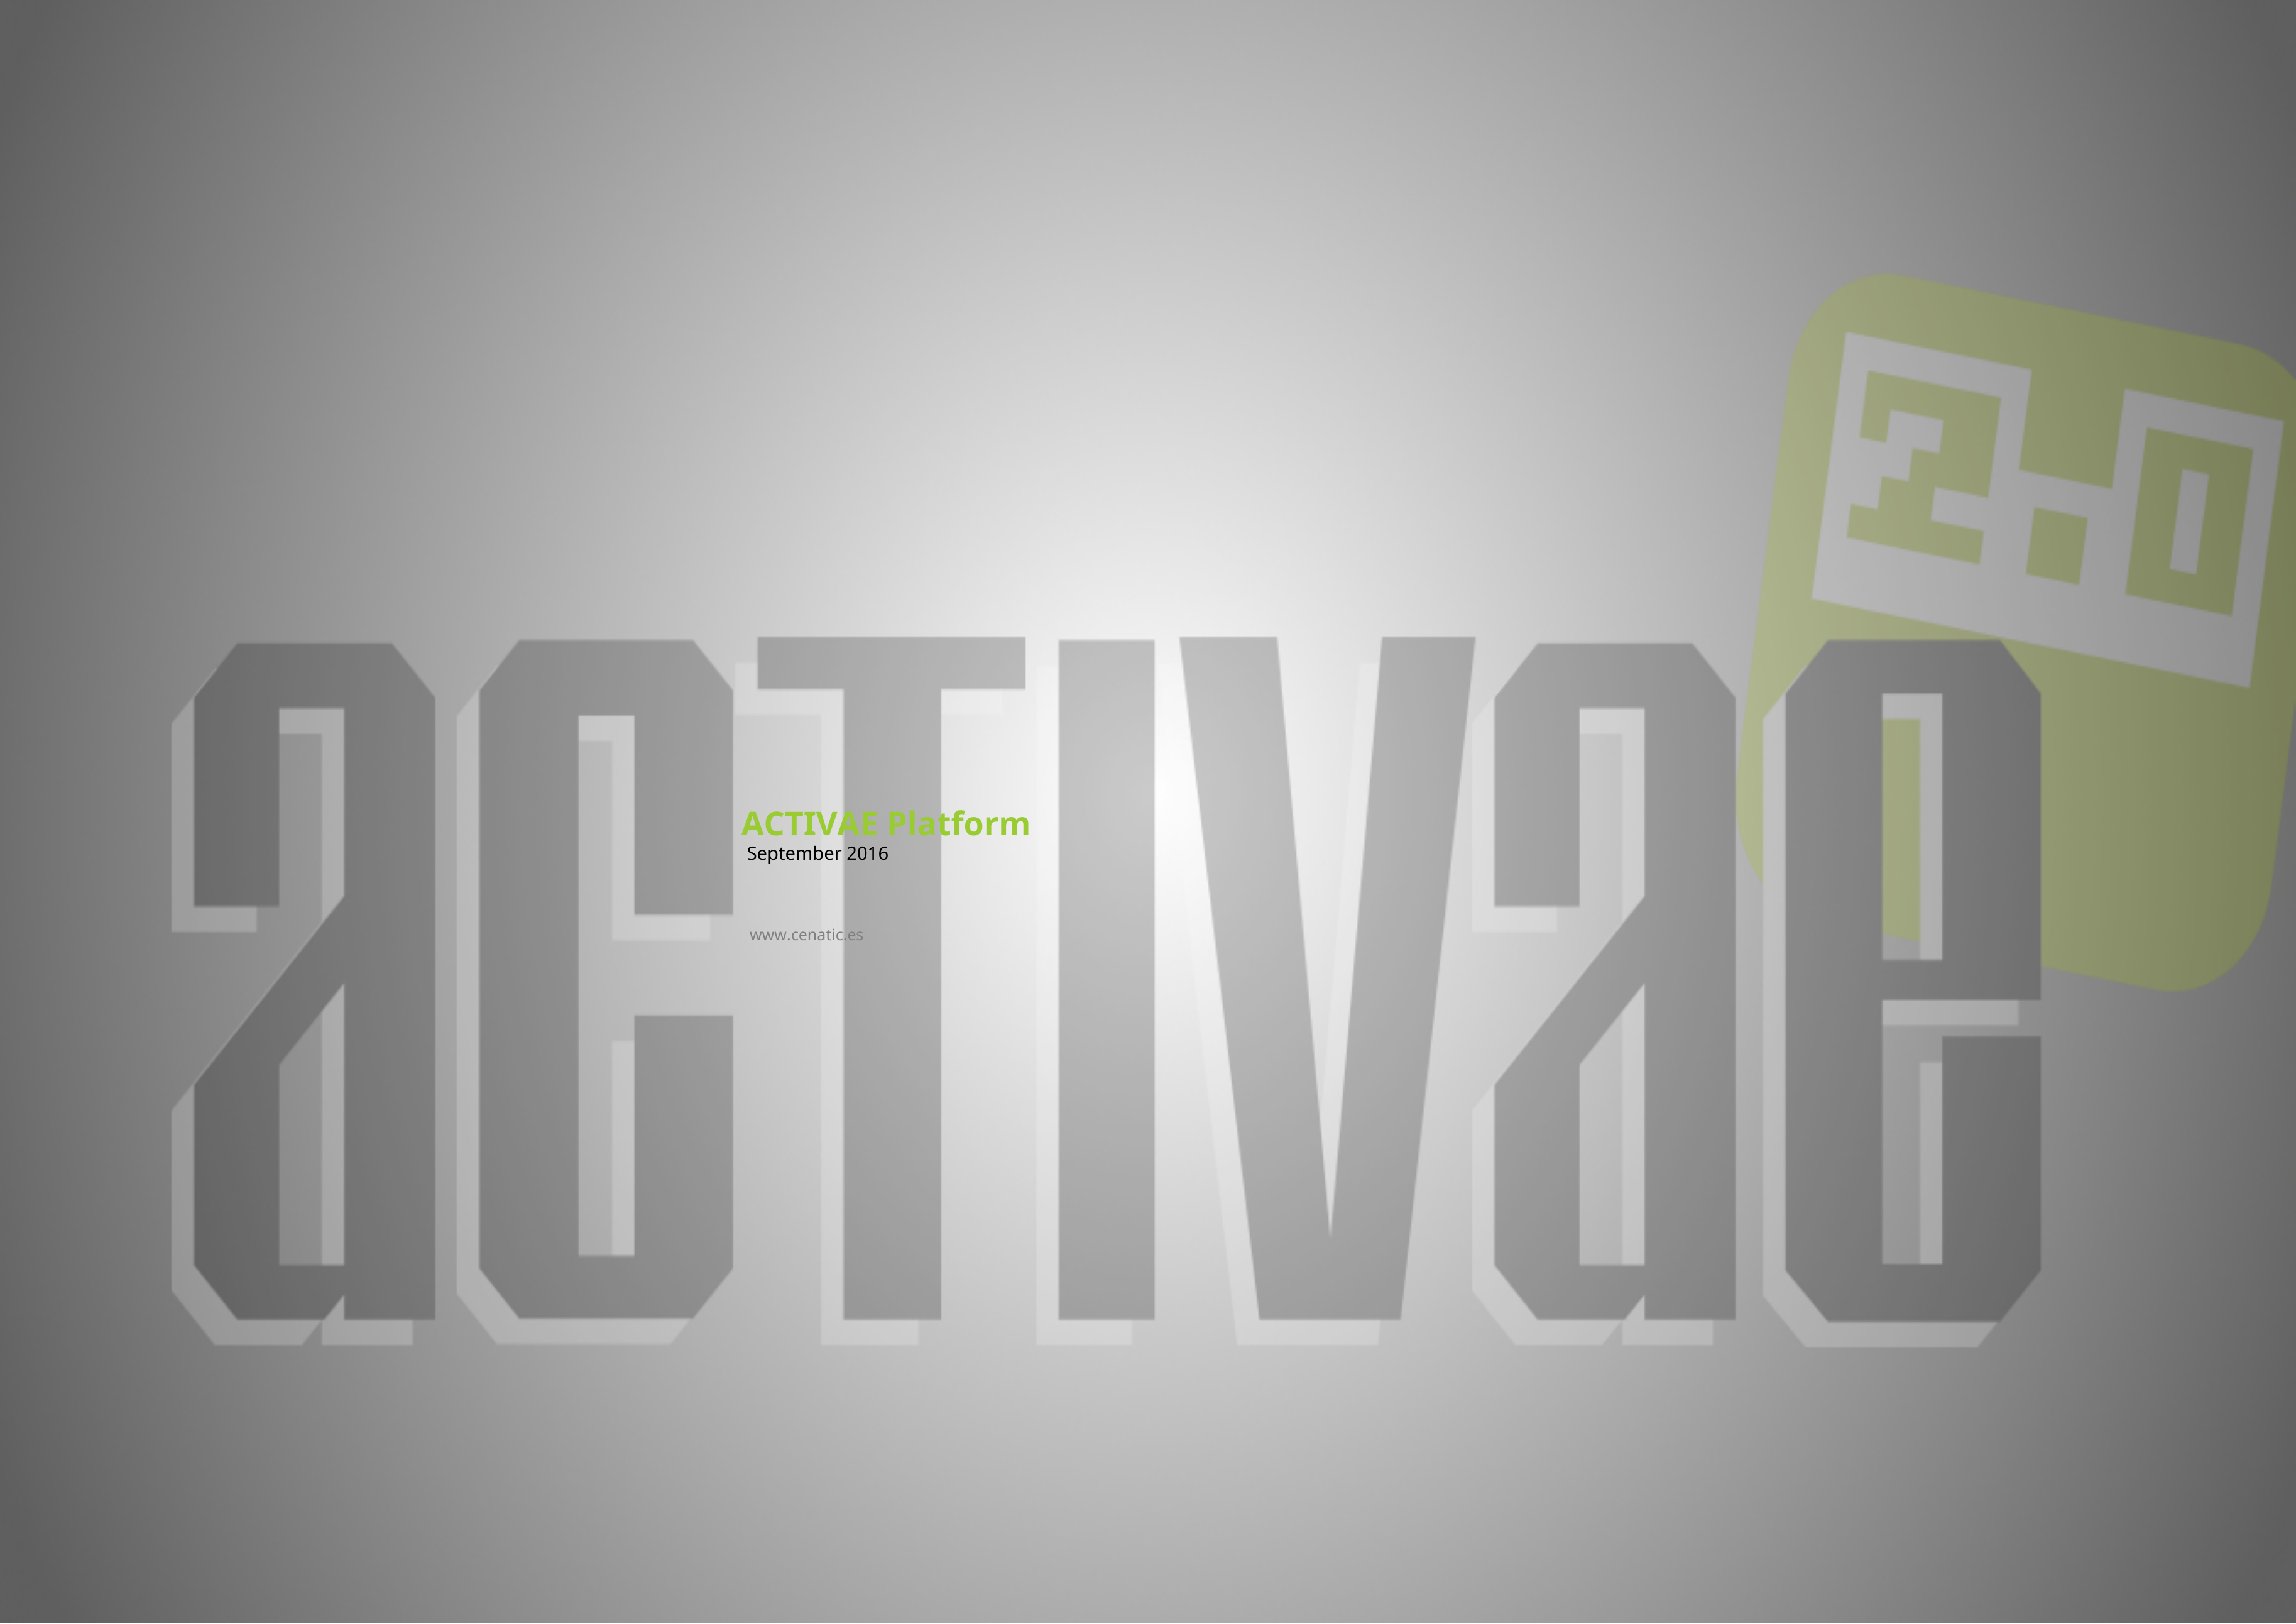

ACTIVAE Platform
 September 2016
 www.cenatic.es
WWW.cenatic.es
1